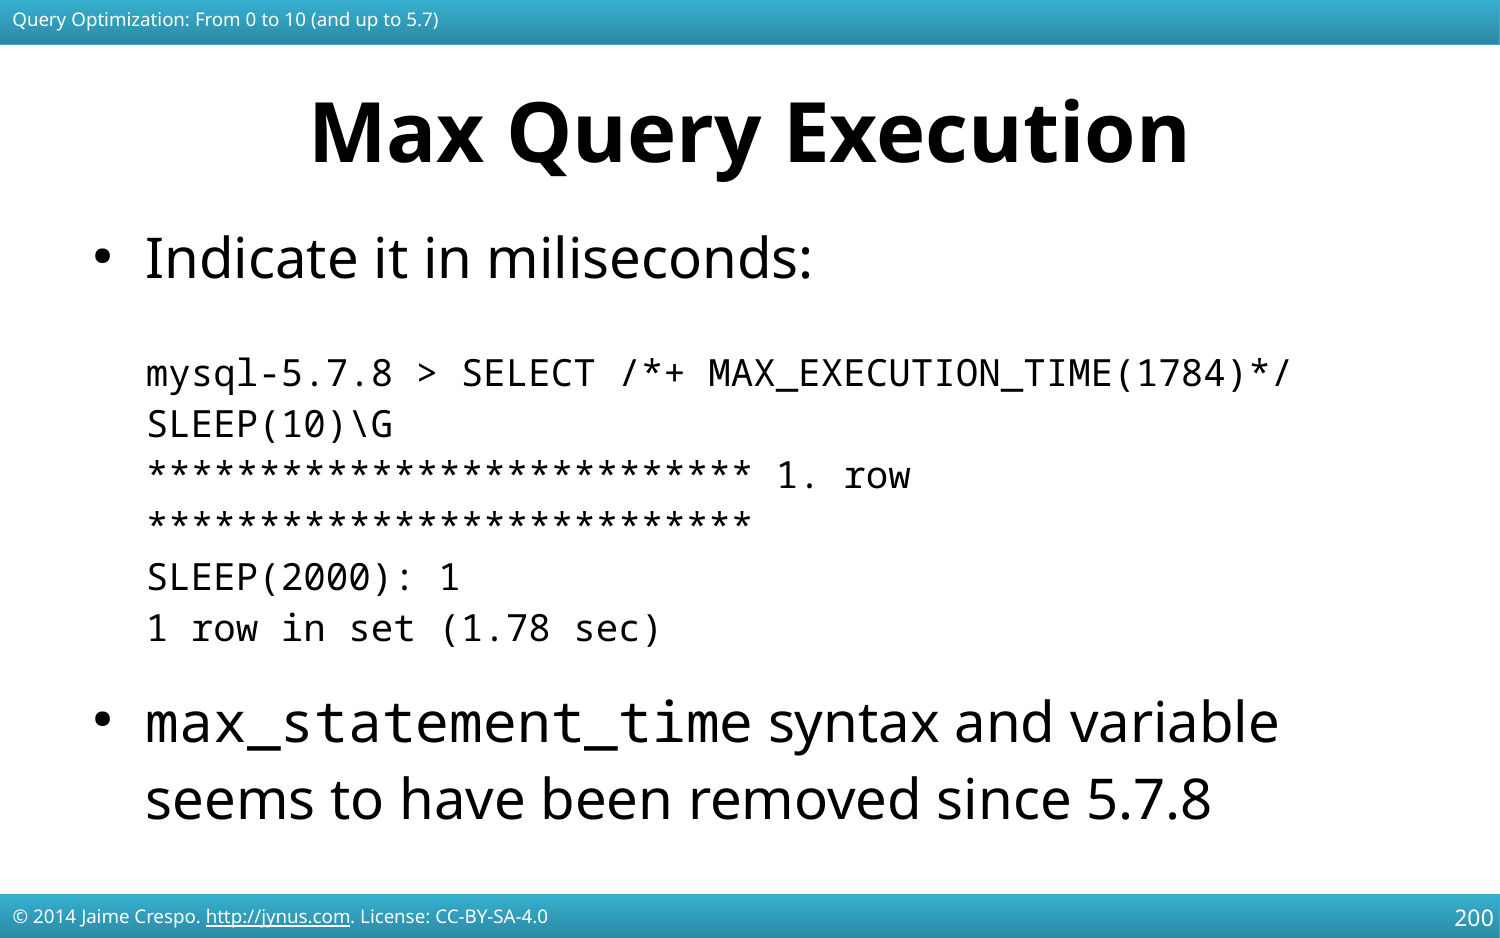

# Max Query Execution
Indicate it in miliseconds:
mysql-5.7.8 > SELECT /*+ MAX_EXECUTION_TIME(1784)*/ SLEEP(10)\G
*************************** 1. row ***************************
SLEEP(2000): 1
1 row in set (1.78 sec)
max_statement_time syntax and variable seems to have been removed since 5.7.8